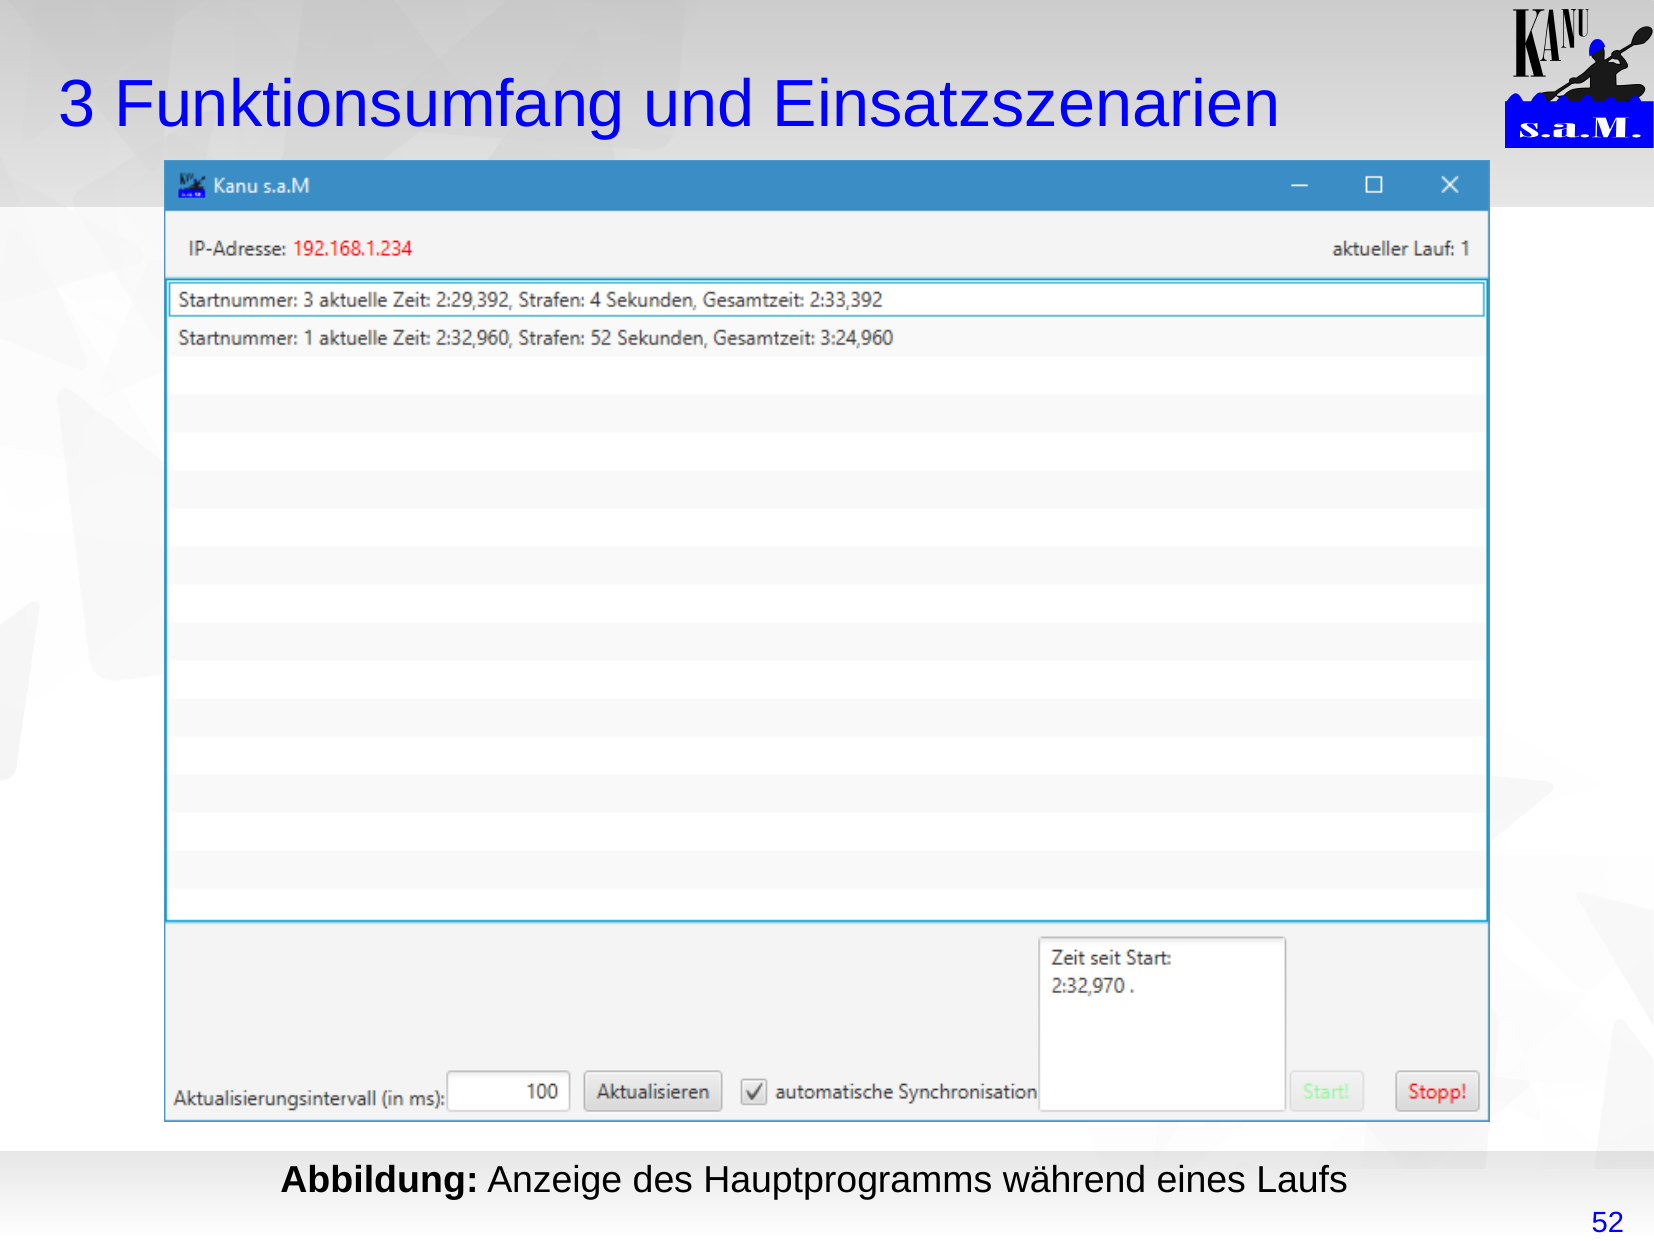

# 3 Funktionsumfang und Einsatzszenarien
Abbildung: Anzeige des Hauptprogramms während eines Laufs
52